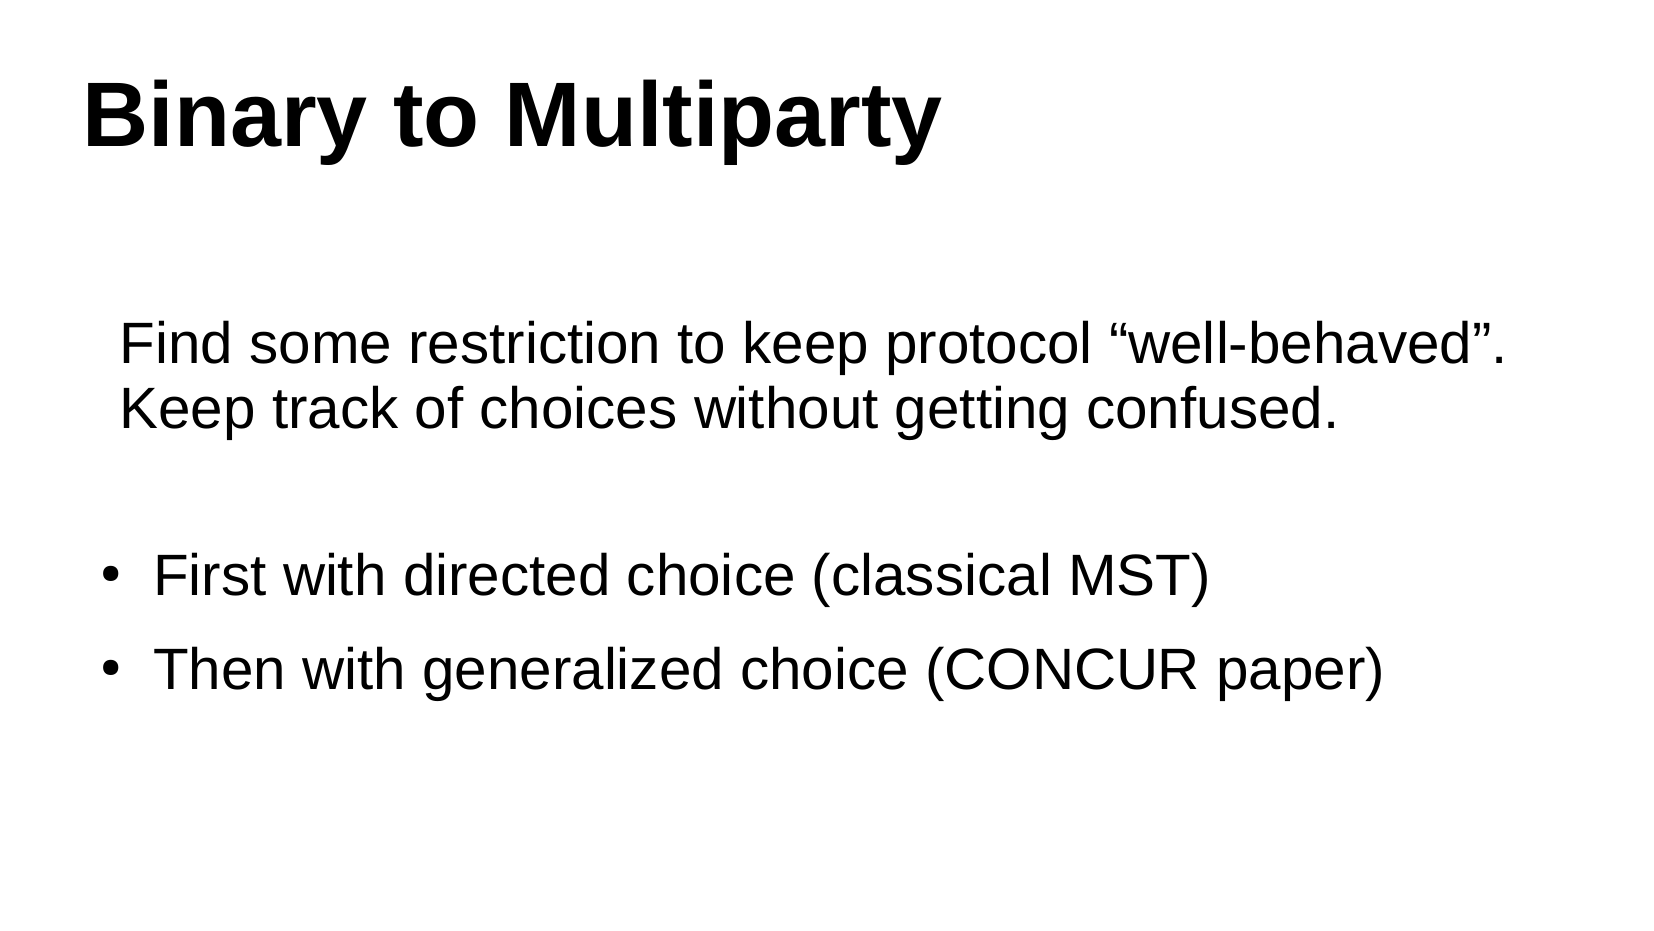

# Binary to Multiparty
Find some restriction to keep protocol “well-behaved”.
Keep track of choices without getting confused.
First with directed choice (classical MST)
Then with generalized choice (CONCUR paper)